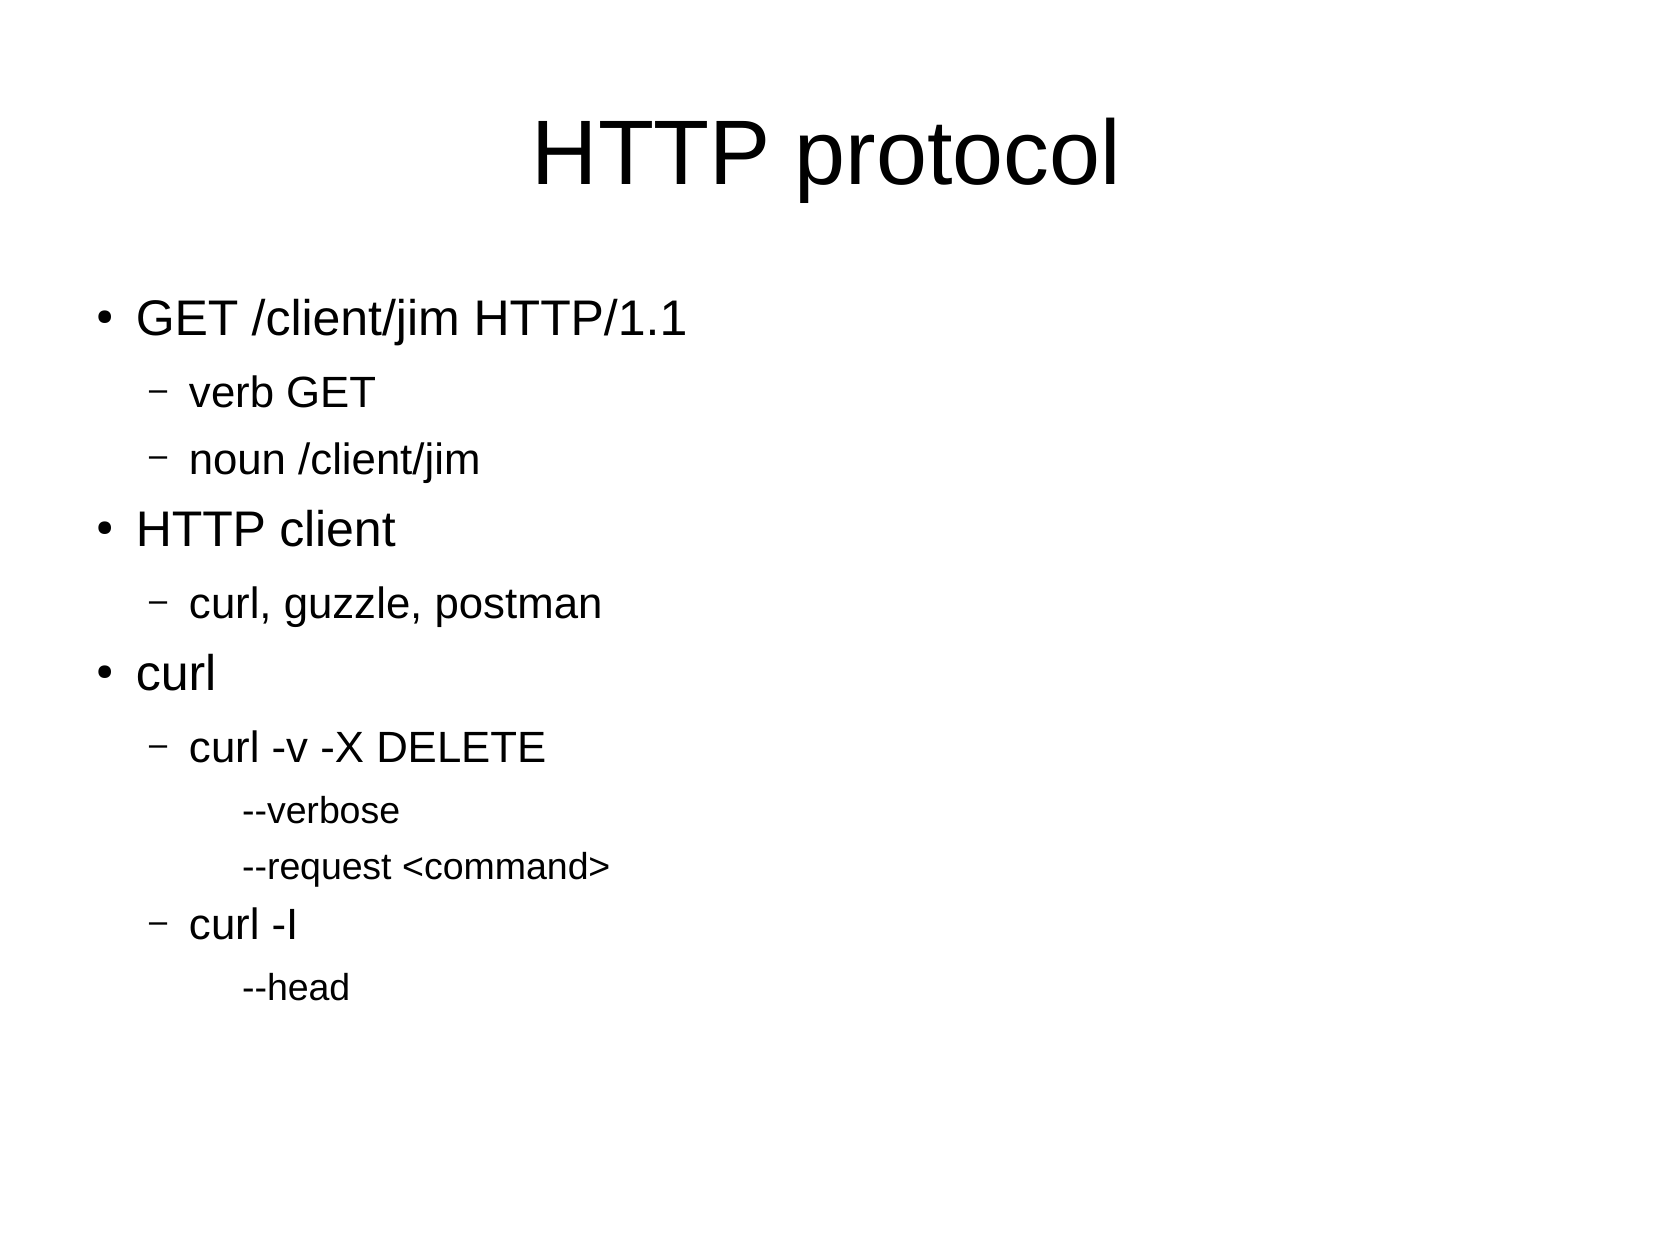

# HTTP protocol
GET /client/jim HTTP/1.1
verb GET
noun /client/jim
HTTP client
curl, guzzle, postman
curl
curl -v -X DELETE
--verbose
--request <command>
curl -I
--head